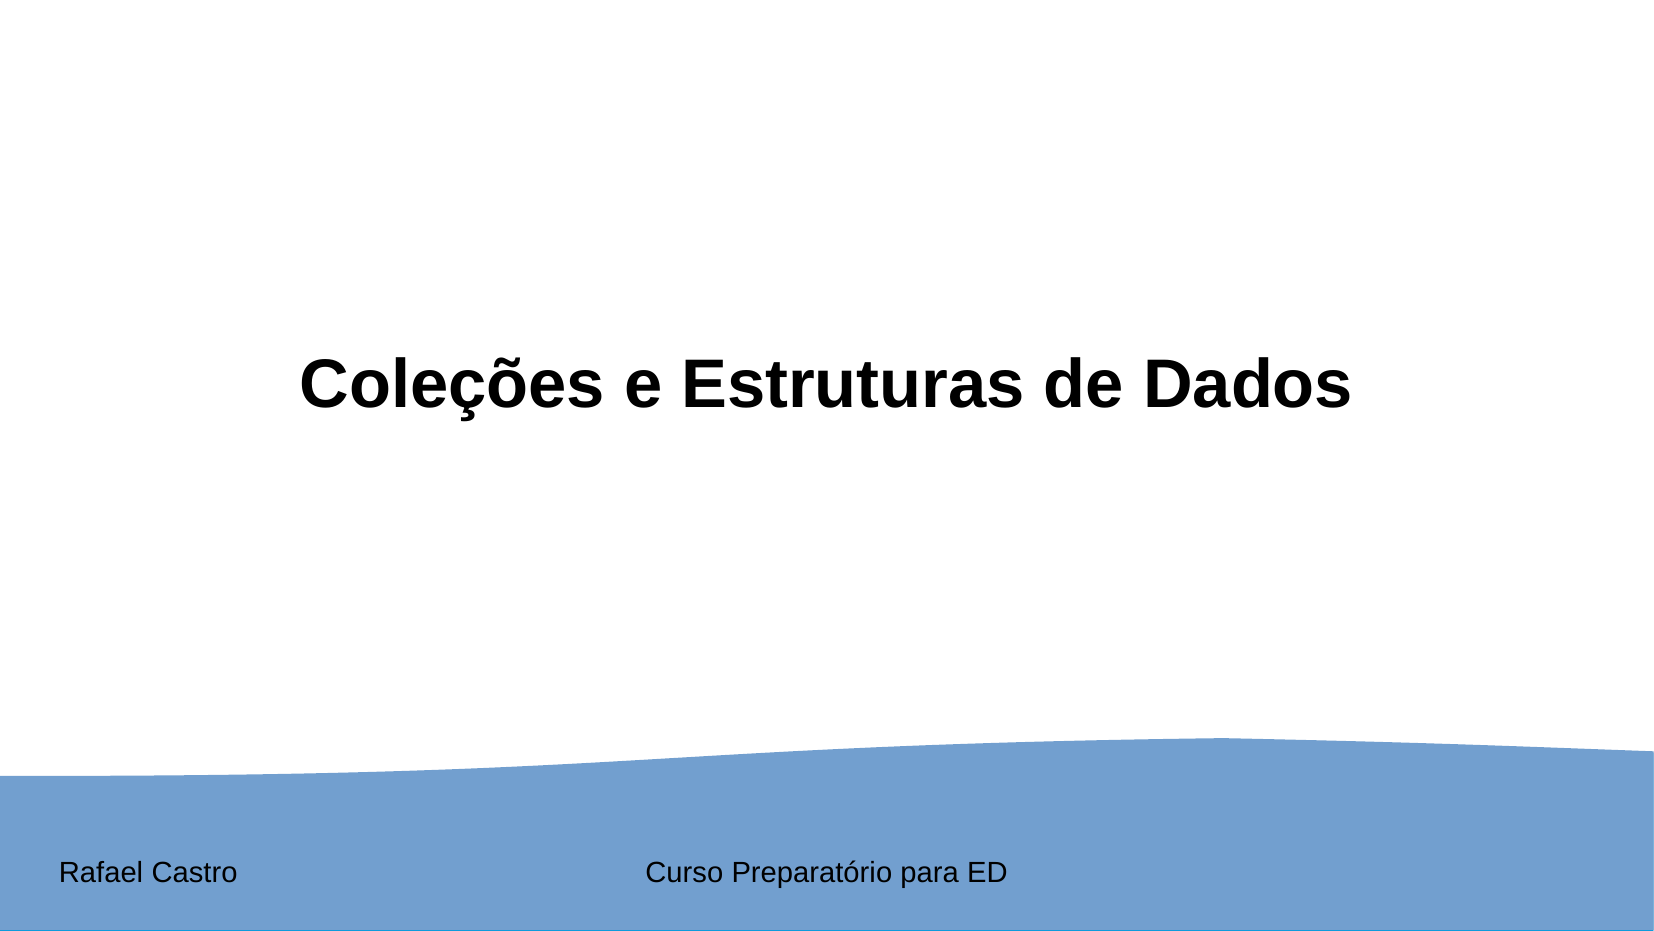

# Coleções e Estruturas de Dados
Curso Preparatório para ED